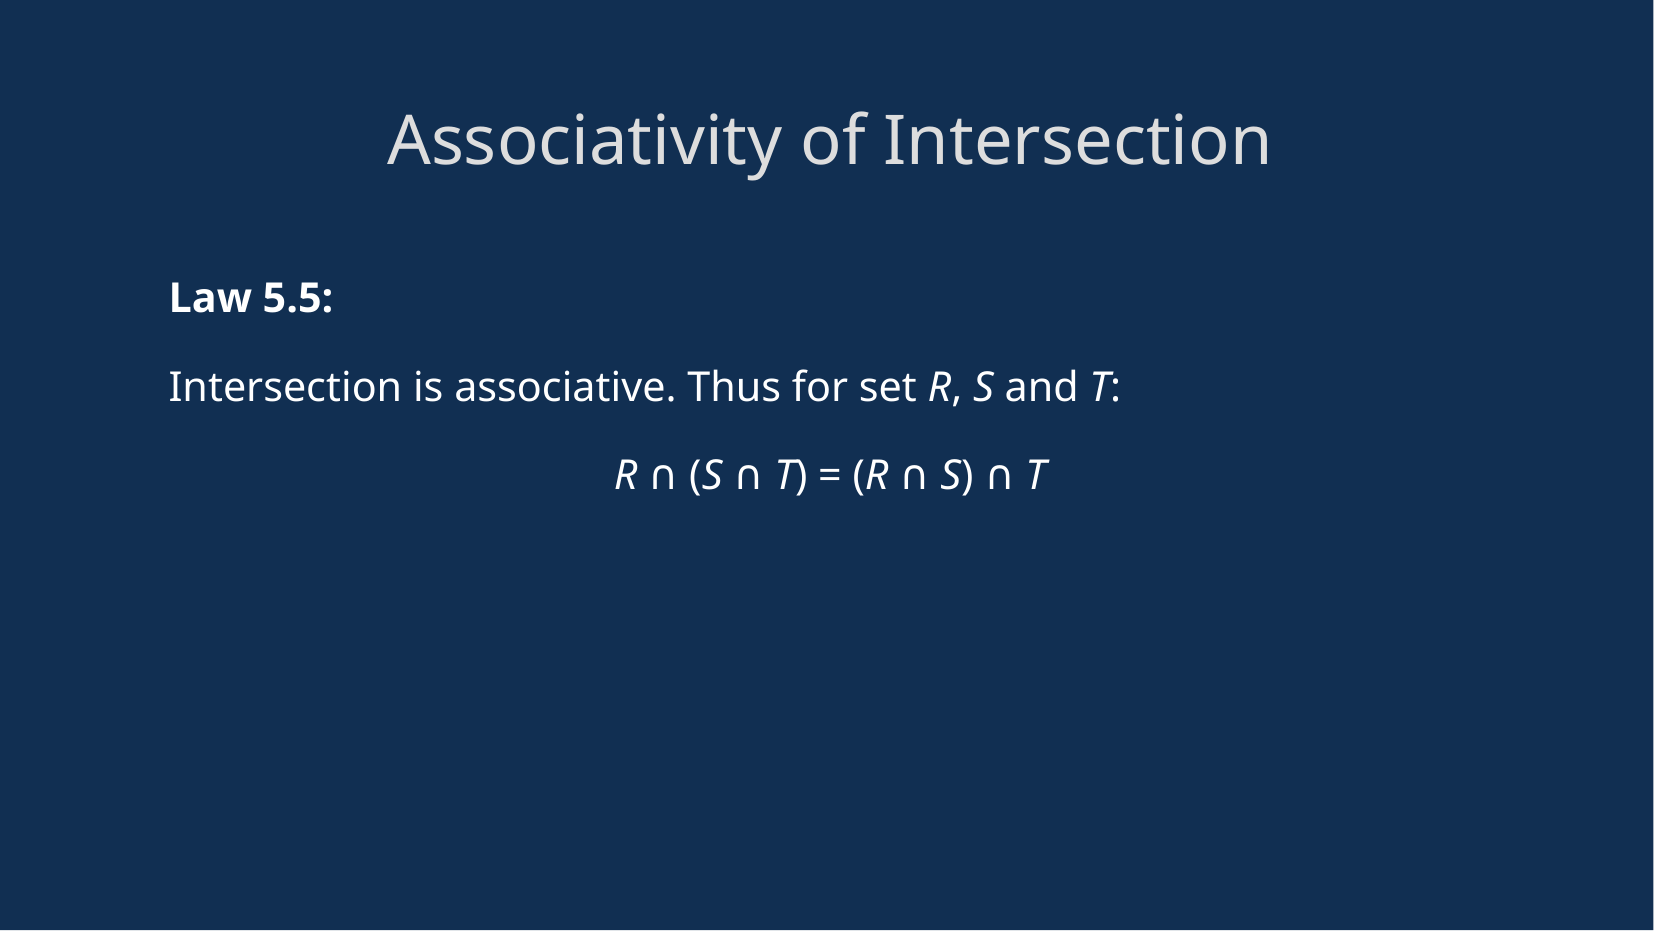

# Associativity of Intersection
Law 5.5:
Intersection is associative. Thus for set R, S and T:
R ∩ (S ∩ T) = (R ∩ S) ∩ T